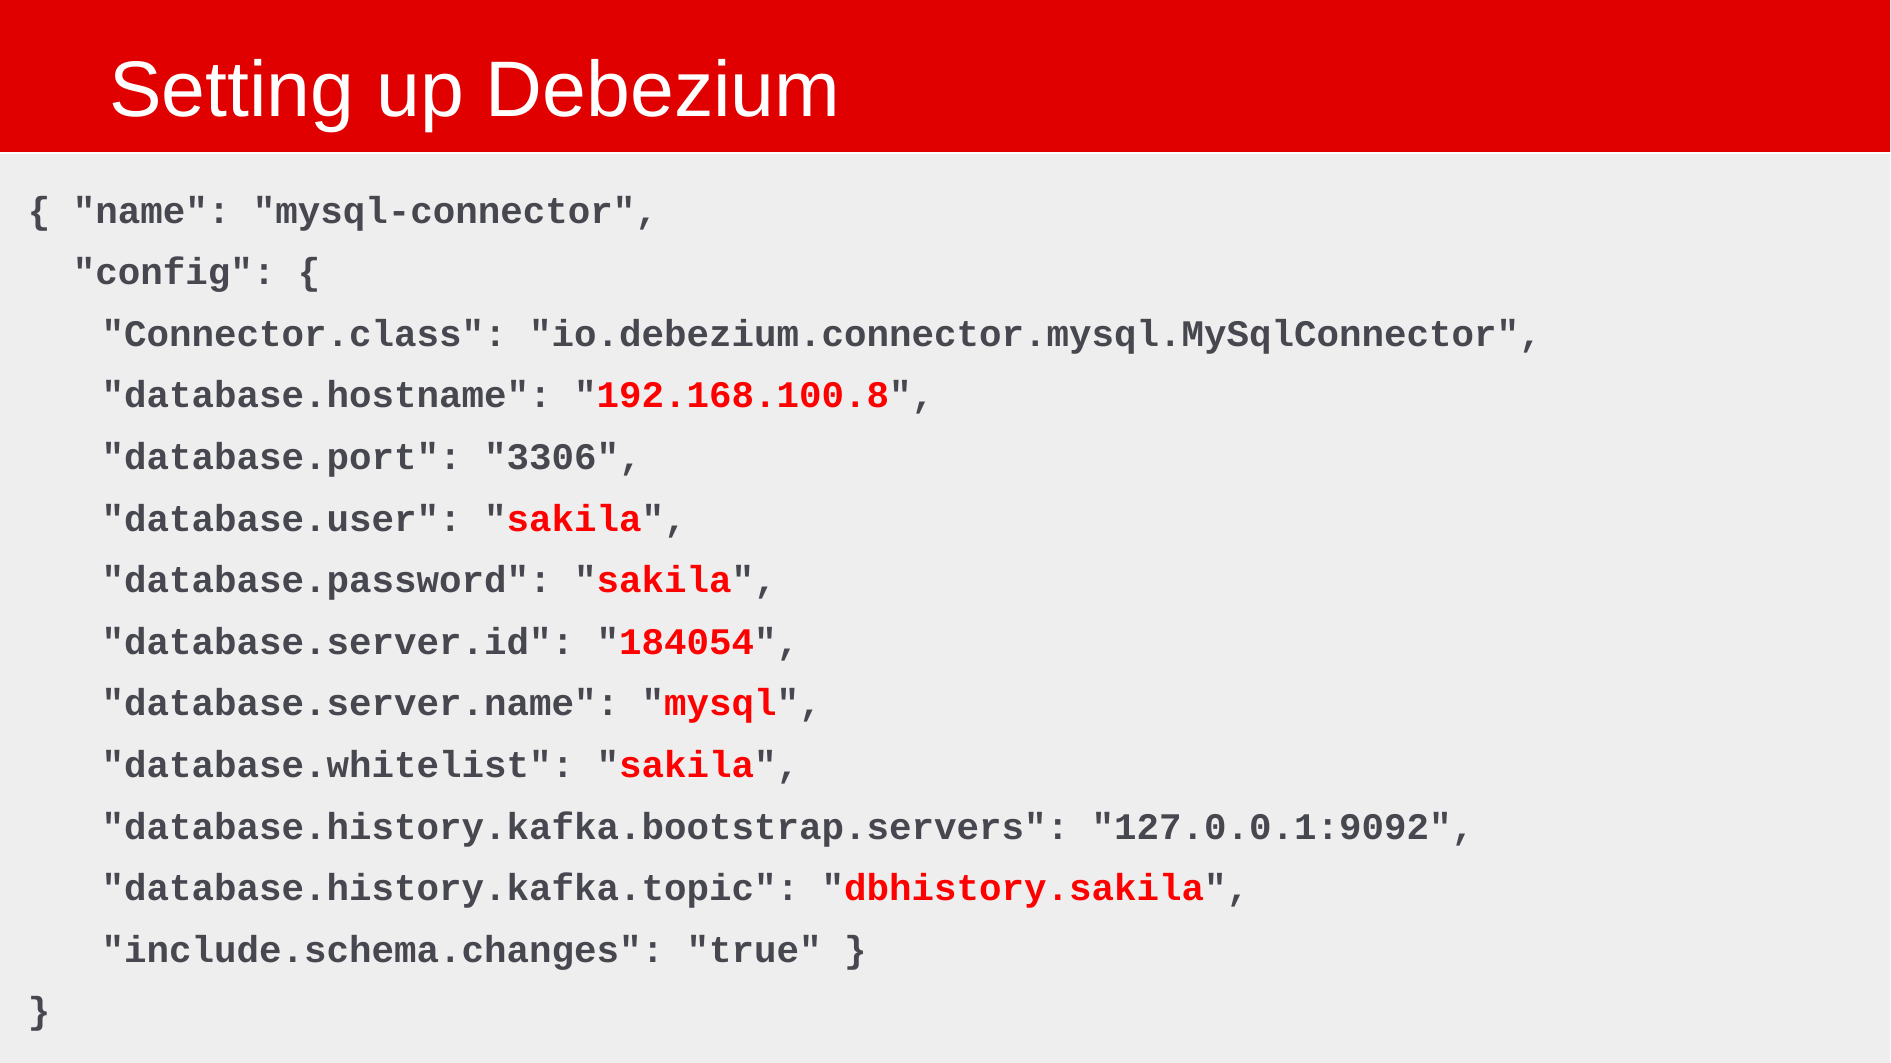

Setting up Debezium
{ "name": "mysql-connector",
 "config": {
	"Connector.class": "io.debezium.connector.mysql.MySqlConnector",
	"database.hostname": "192.168.100.8",
	"database.port": "3306",
	"database.user": "sakila",
	"database.password": "sakila",
	"database.server.id": "184054",
	"database.server.name": "mysql",
	"database.whitelist": "sakila",
	"database.history.kafka.bootstrap.servers": "127.0.0.1:9092",
	"database.history.kafka.topic": "dbhistory.sakila",
	"include.schema.changes": "true" }
}